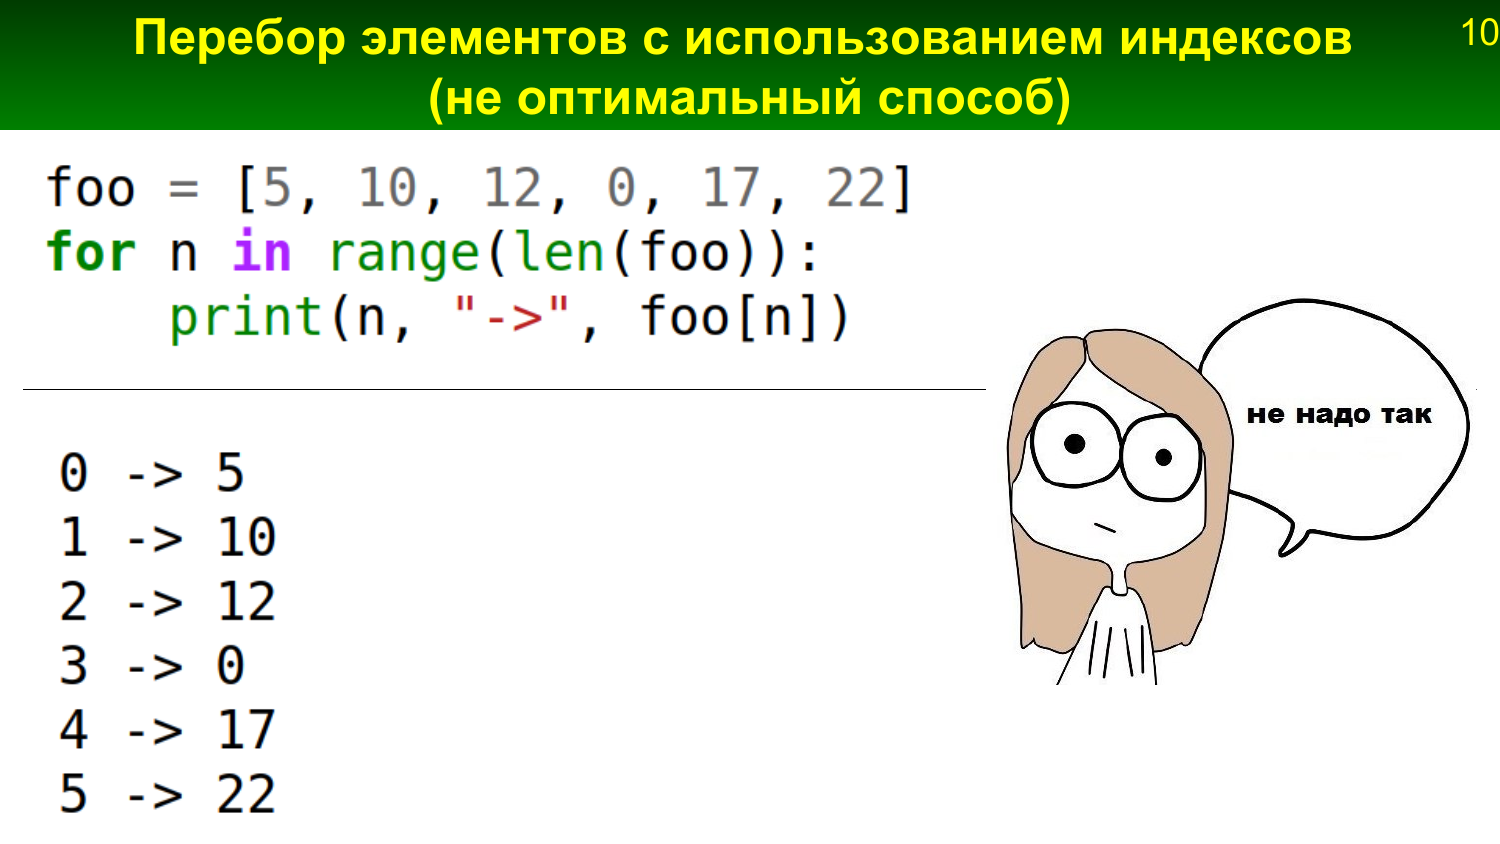

# Перебор элементов с использованием индексов (не оптимальный способ)